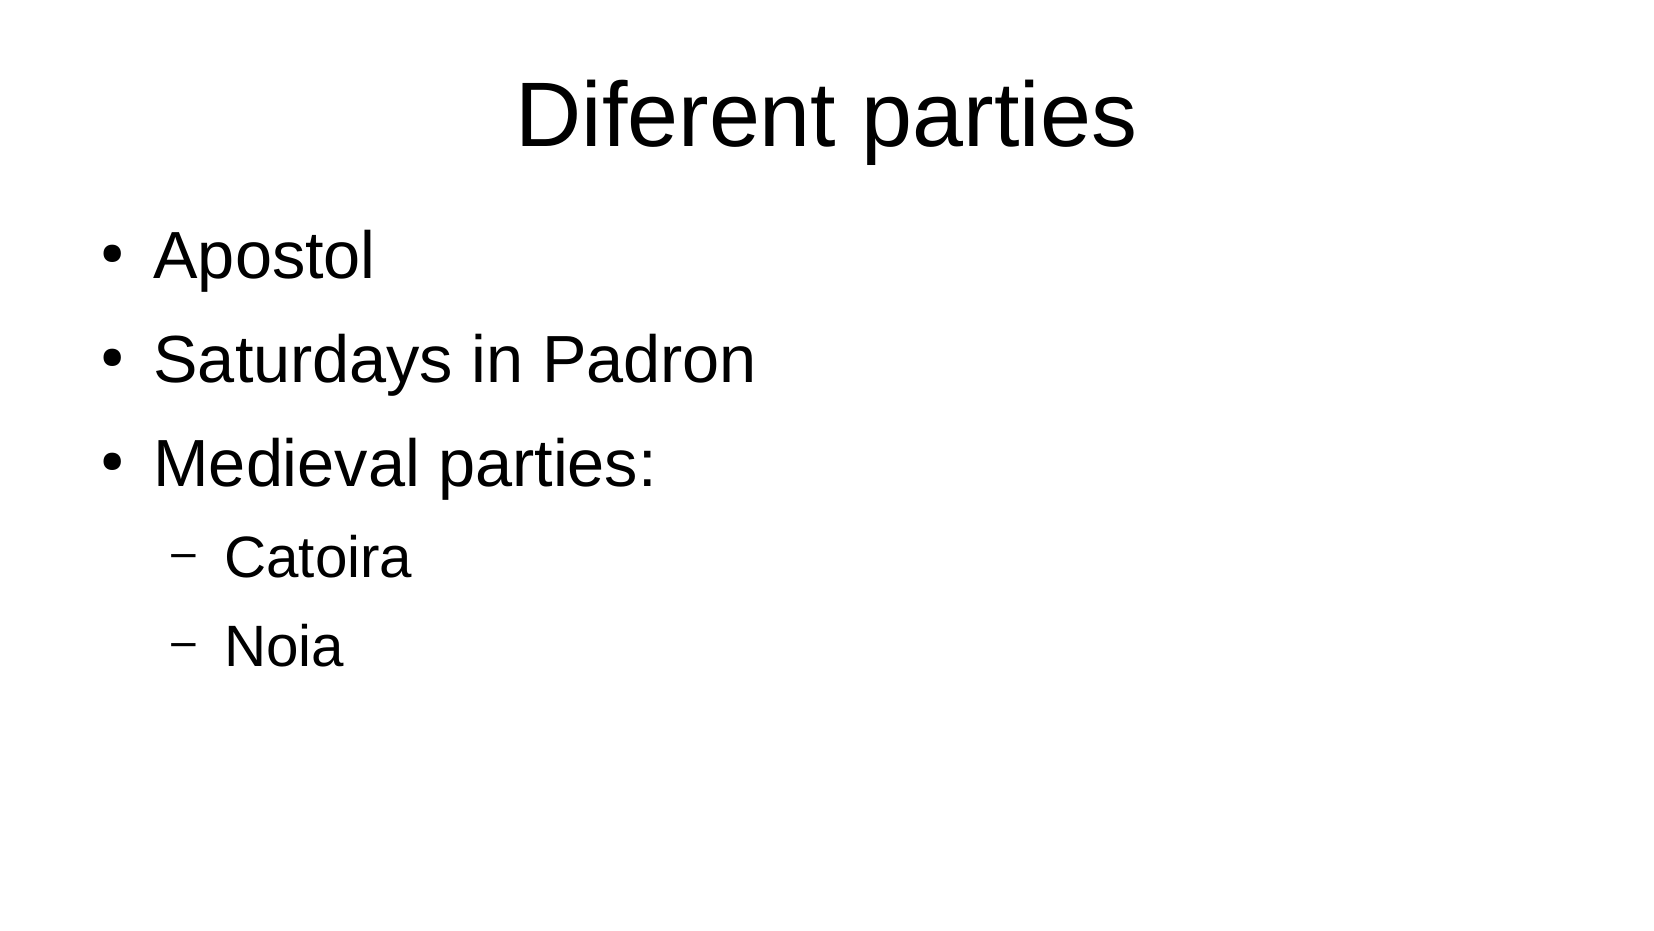

# Diferent parties
Apostol
Saturdays in Padron
Medieval parties:
Catoira
Noia